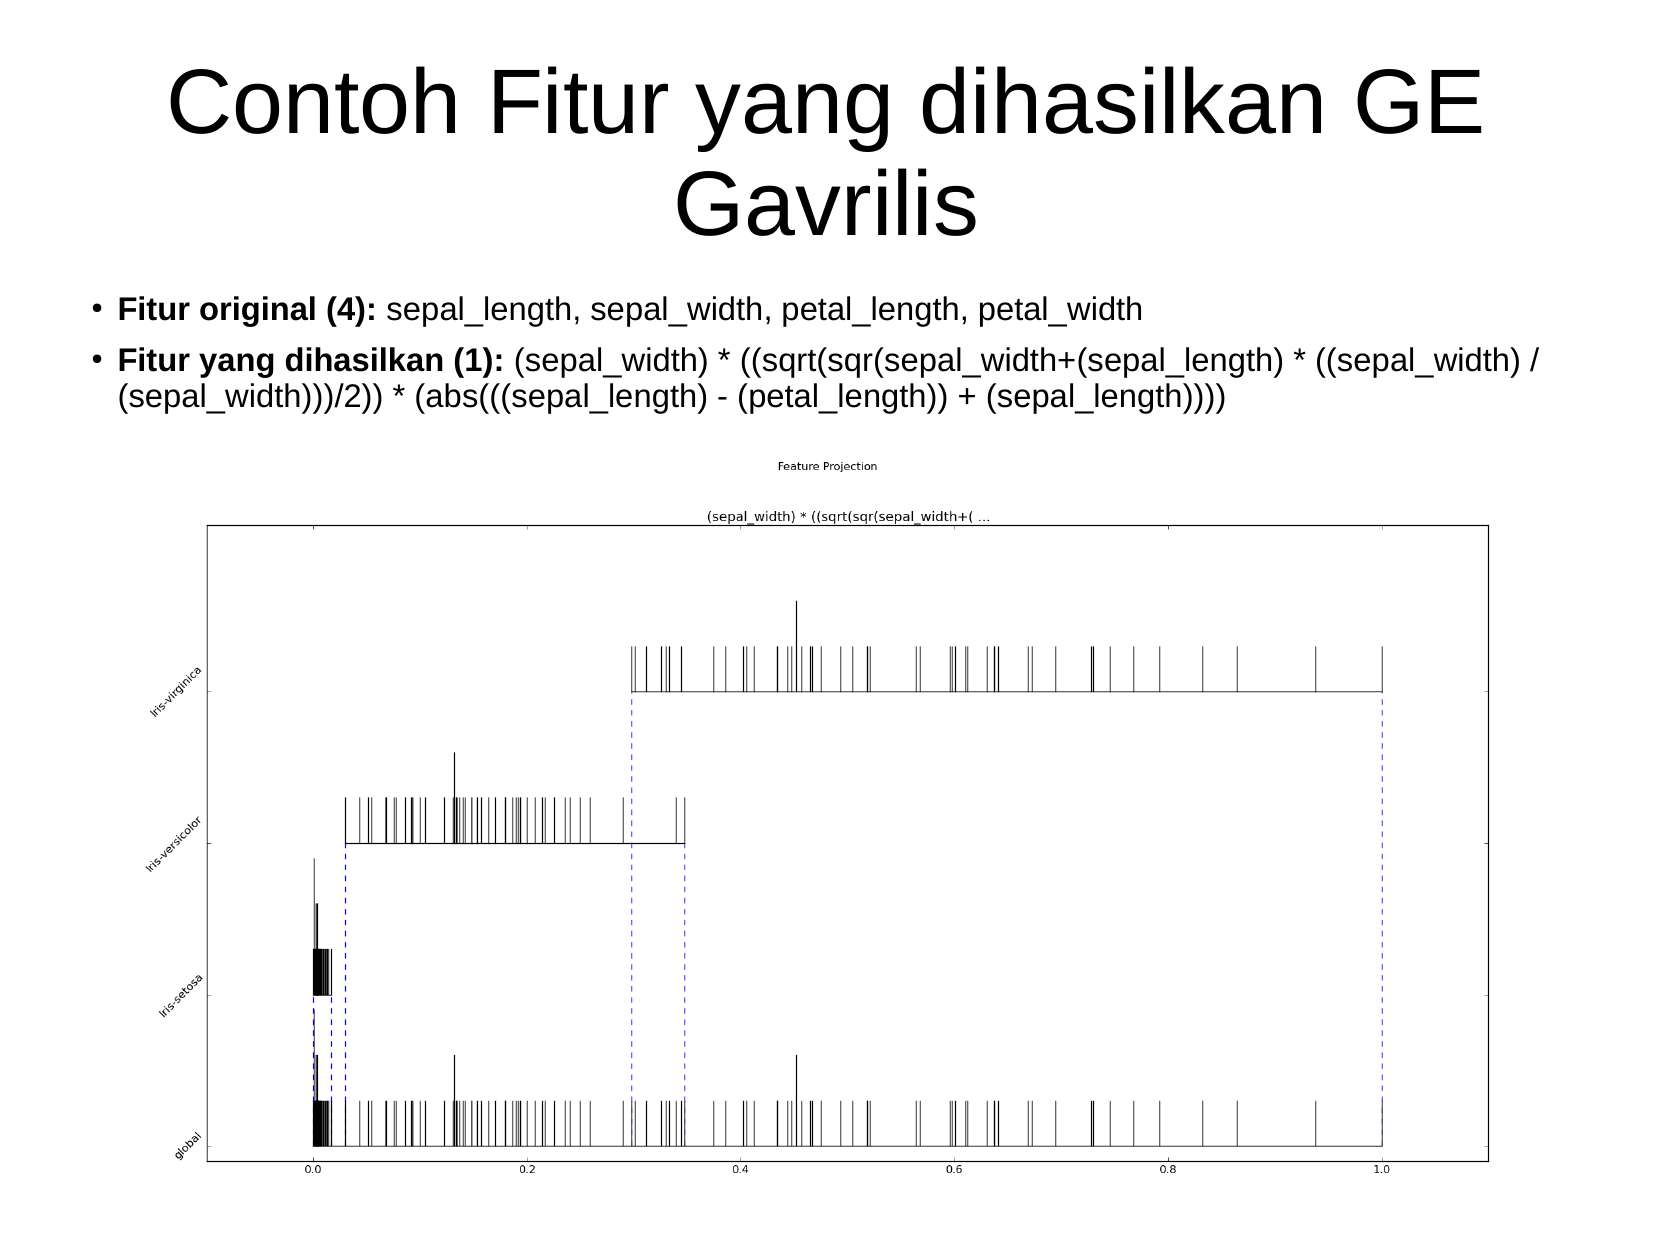

# Contoh Fitur yang dihasilkan GE Gavrilis
Fitur original (4): sepal_length, sepal_width, petal_length, petal_width
Fitur yang dihasilkan (1): (sepal_width) * ((sqrt(sqr(sepal_width+(sepal_length) * ((sepal_width) / (sepal_width)))/2)) * (abs(((sepal_length) - (petal_length)) + (sepal_length))))